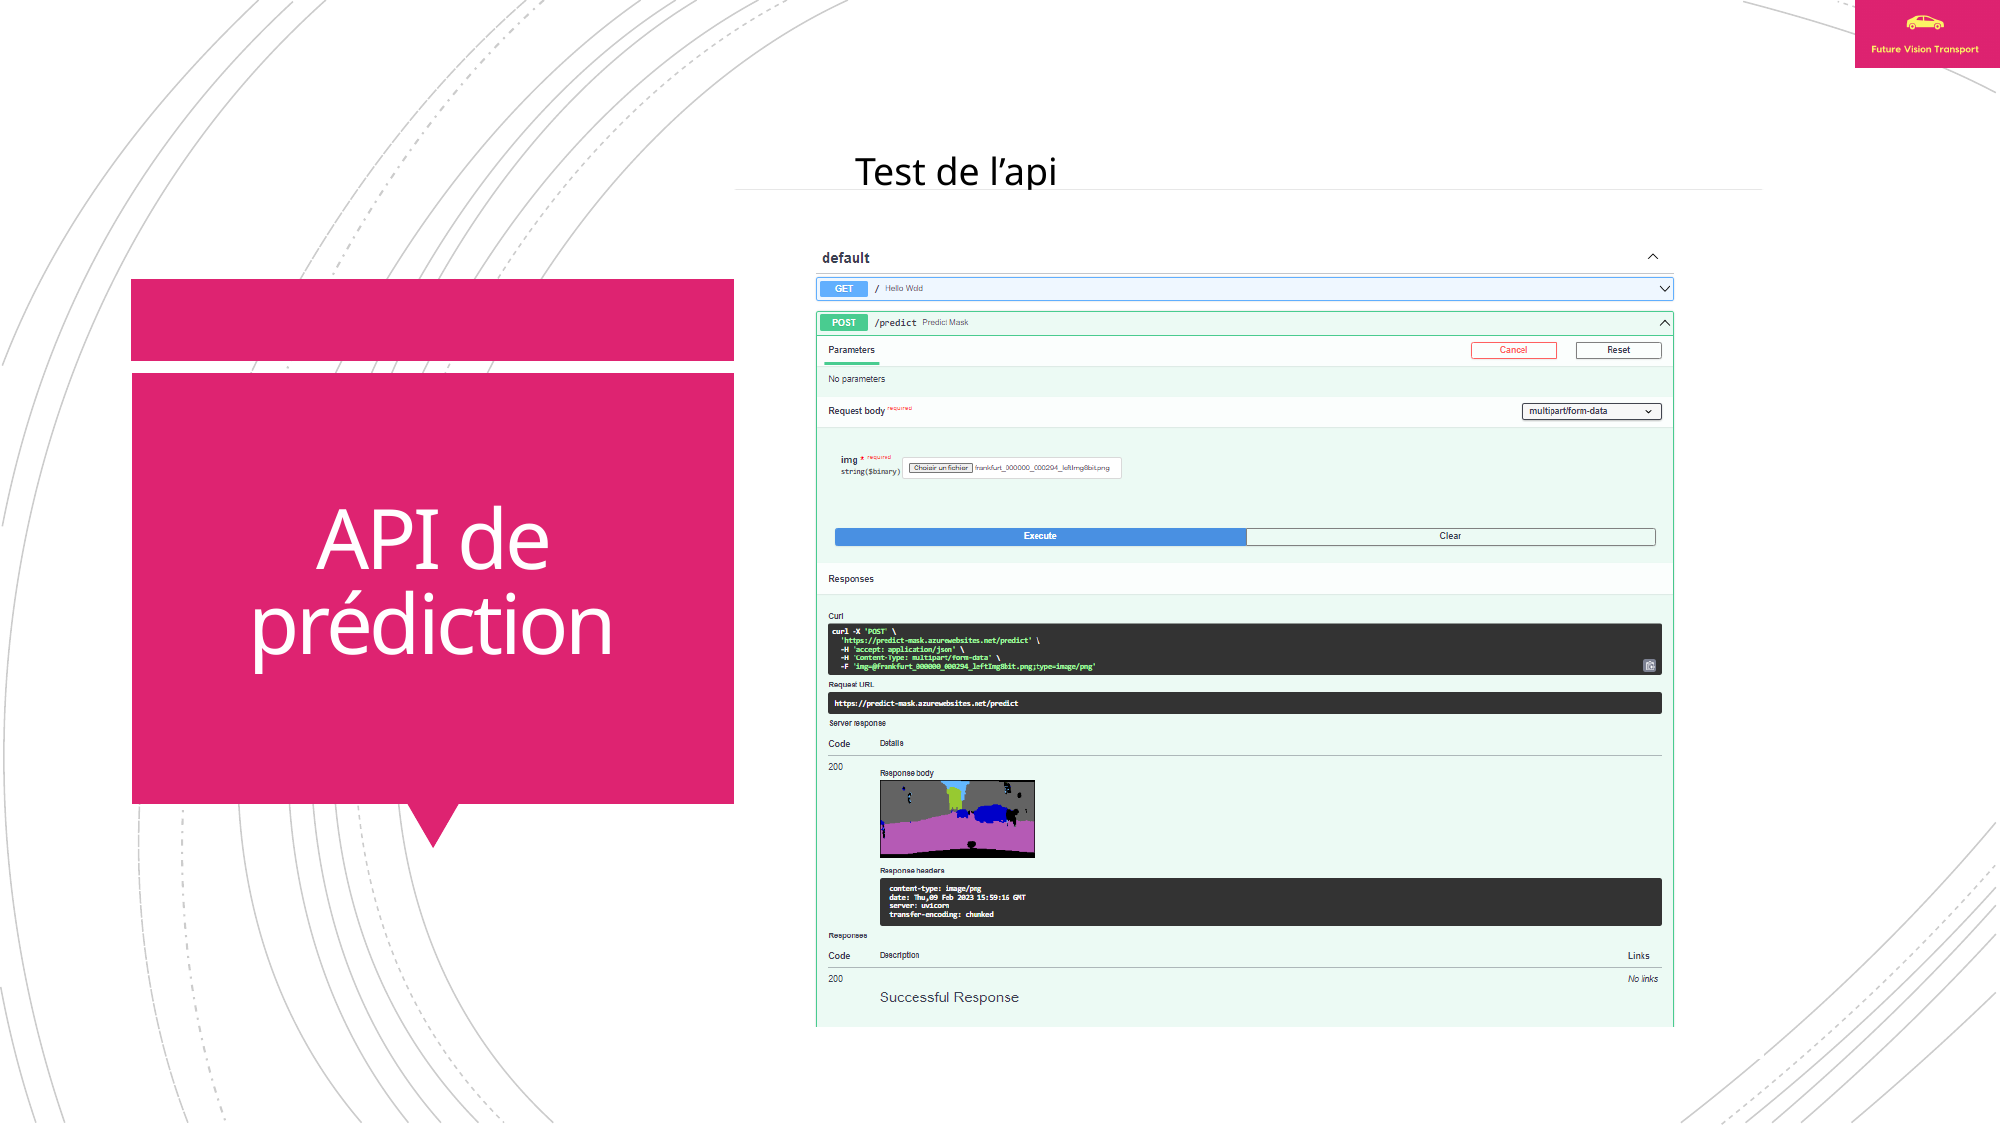

Test de l’api
# API de prédiction